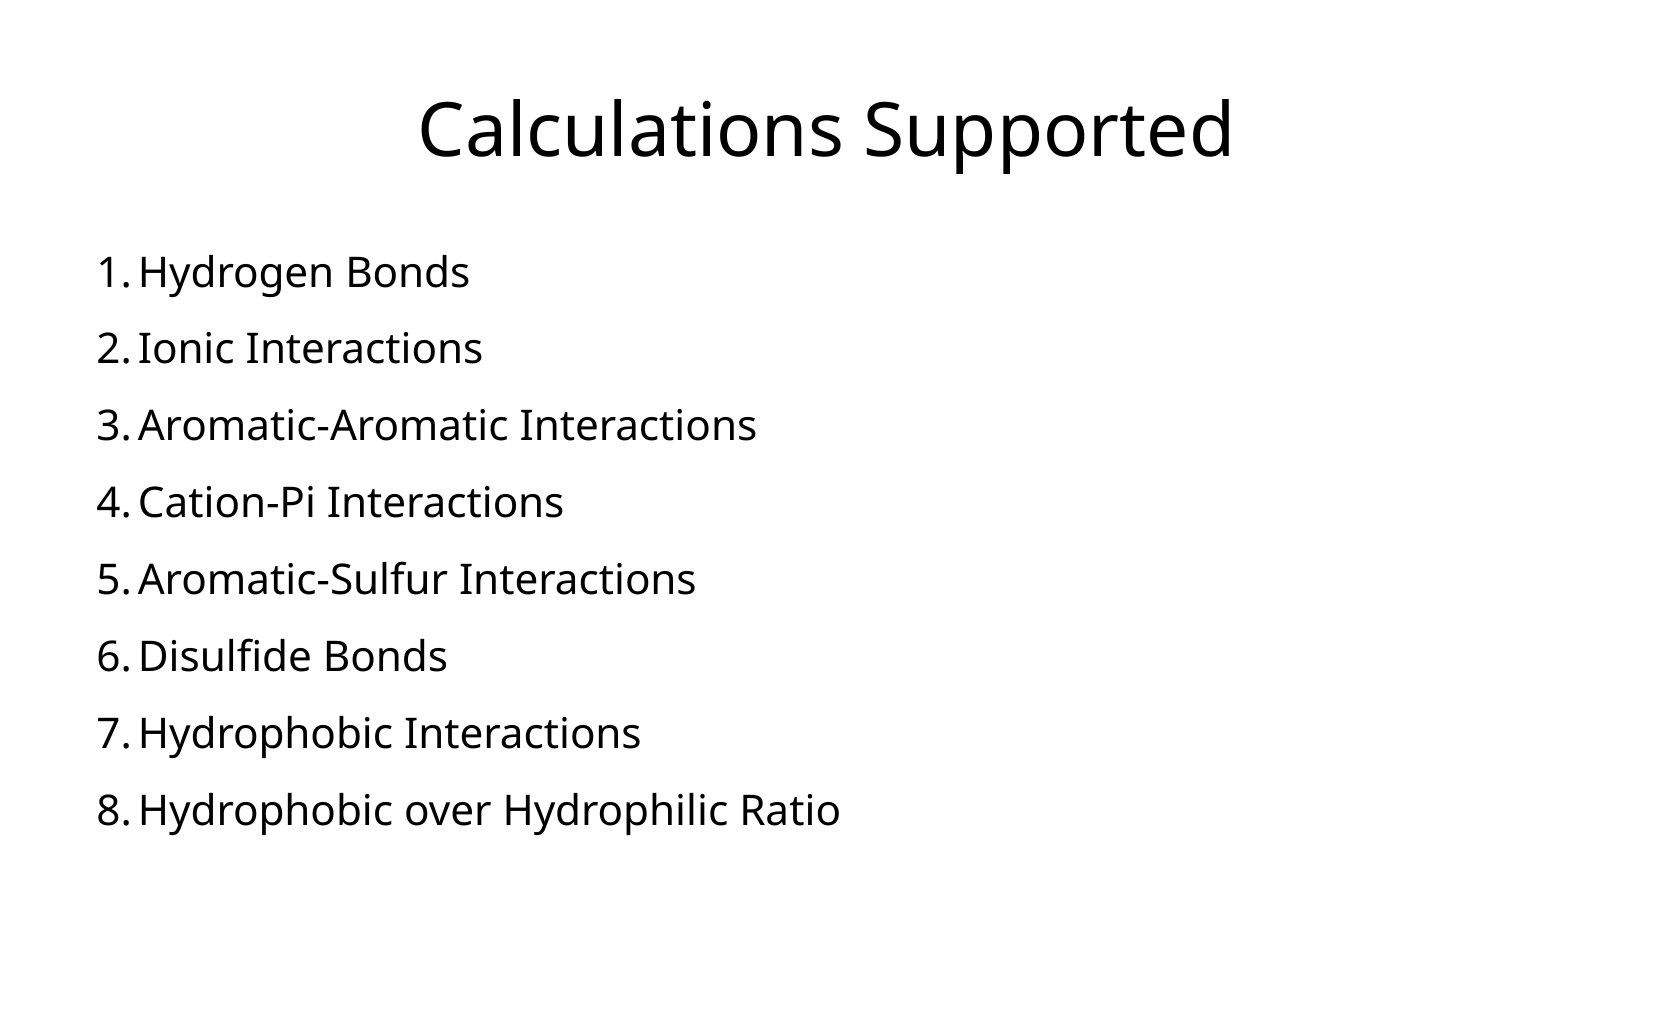

# Calculations Supported
Hydrogen Bonds
Ionic Interactions
Aromatic-Aromatic Interactions
Cation-Pi Interactions
Aromatic-Sulfur Interactions
Disulfide Bonds
Hydrophobic Interactions
Hydrophobic over Hydrophilic Ratio